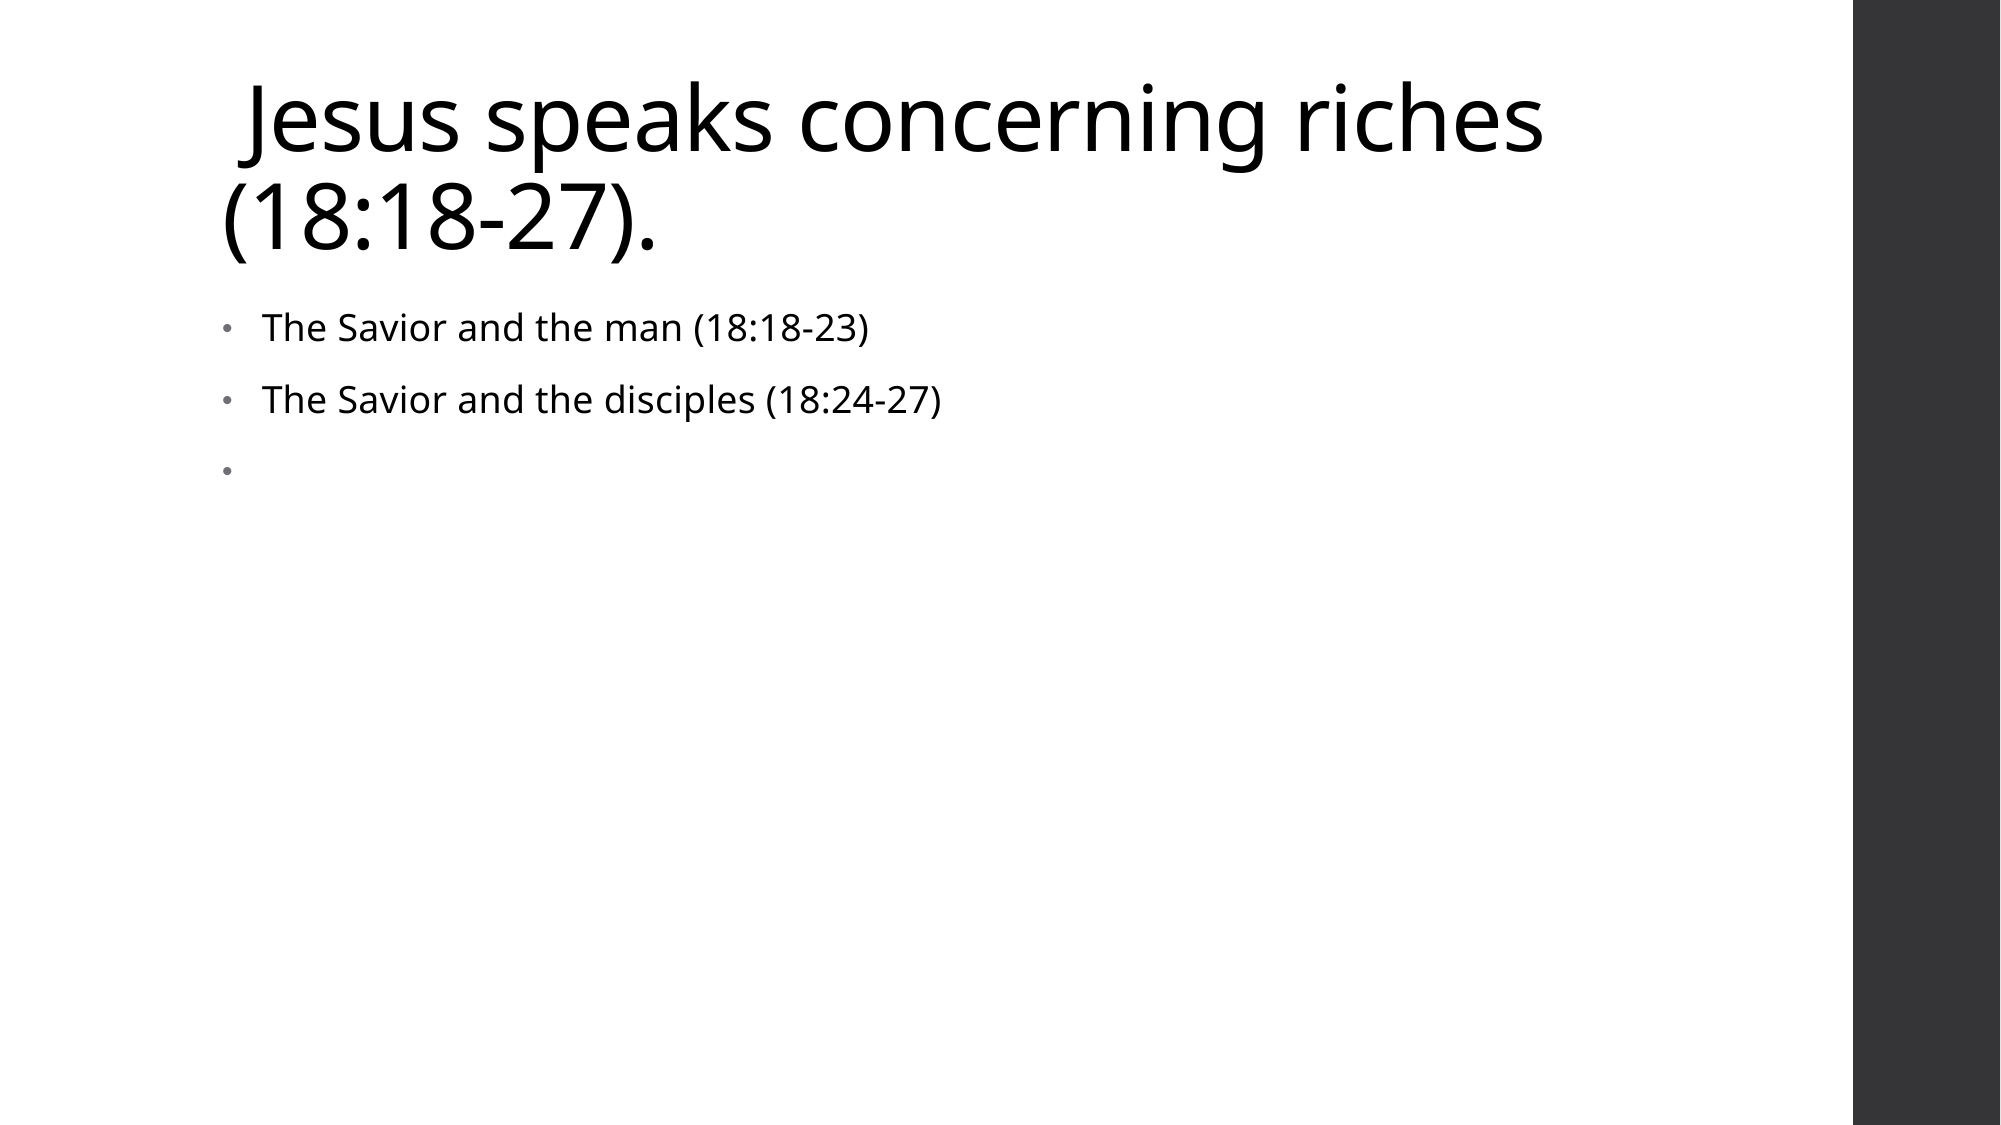

# Jesus speaks concerning riches (18:18-27).
 The Savior and the man (18:18-23)
 The Savior and the disciples (18:24-27)